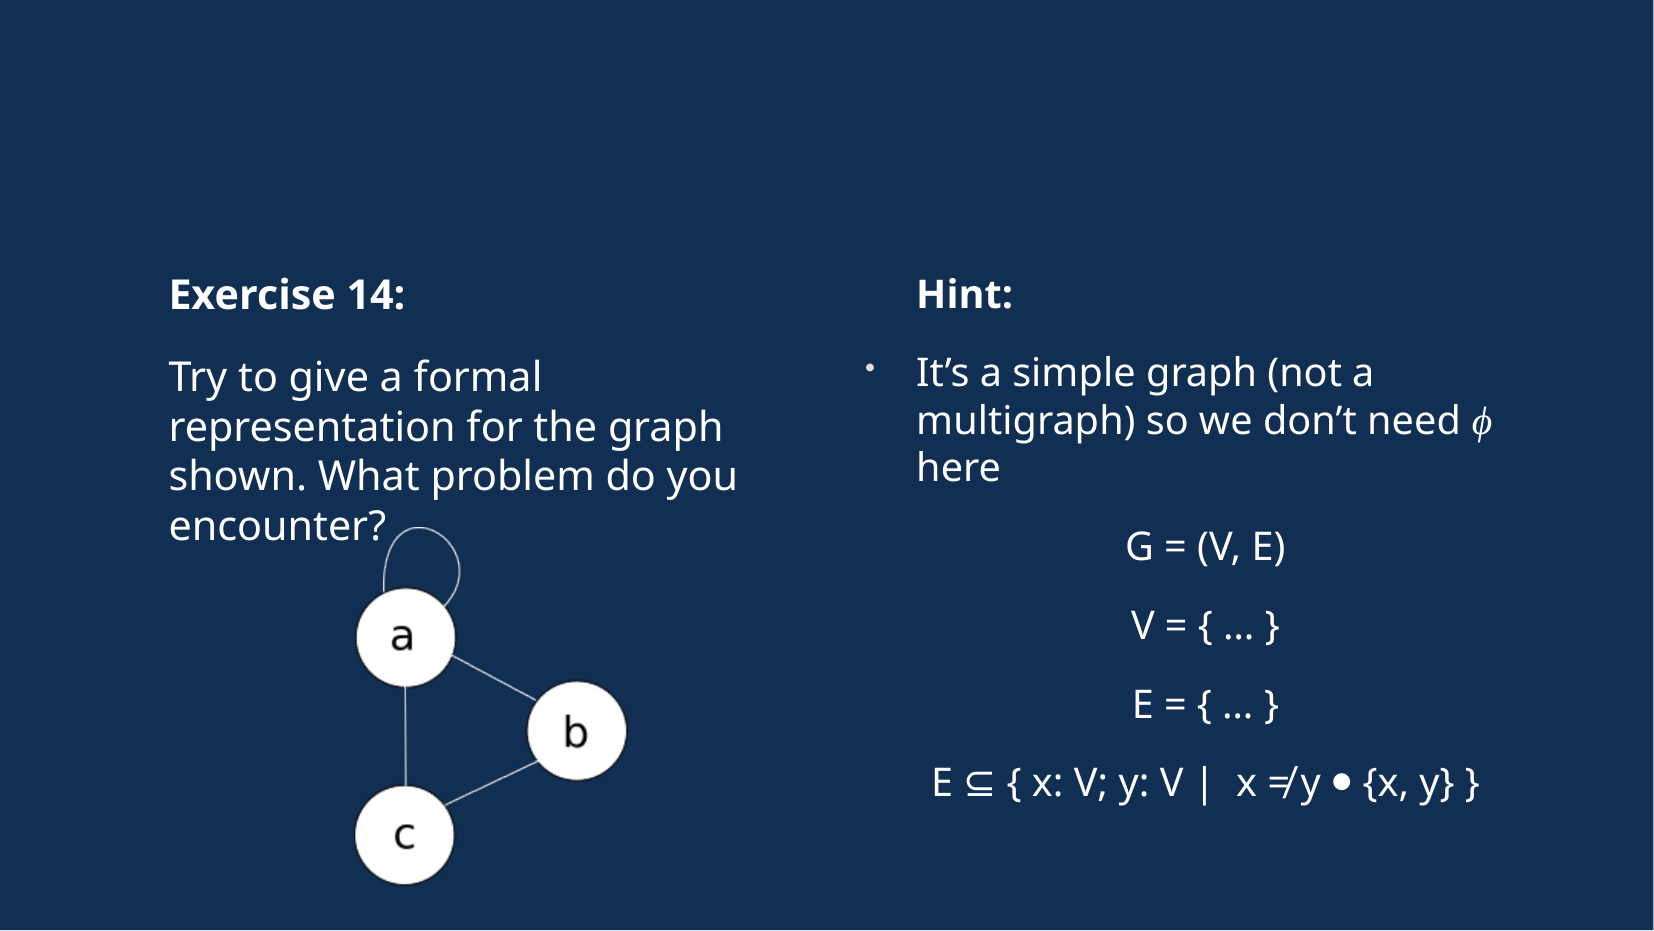

# Exercise 14:
Try to give a formal representation for the graph shown. What problem do you encounter?
Hint:
It’s a simple graph (not a multigraph) so we don’t need ϕ here
G = (V, E)
V = { … }
E = { … }
E ⊆ { x: V; y: V | x ≠ y ⦁ {x, y} }